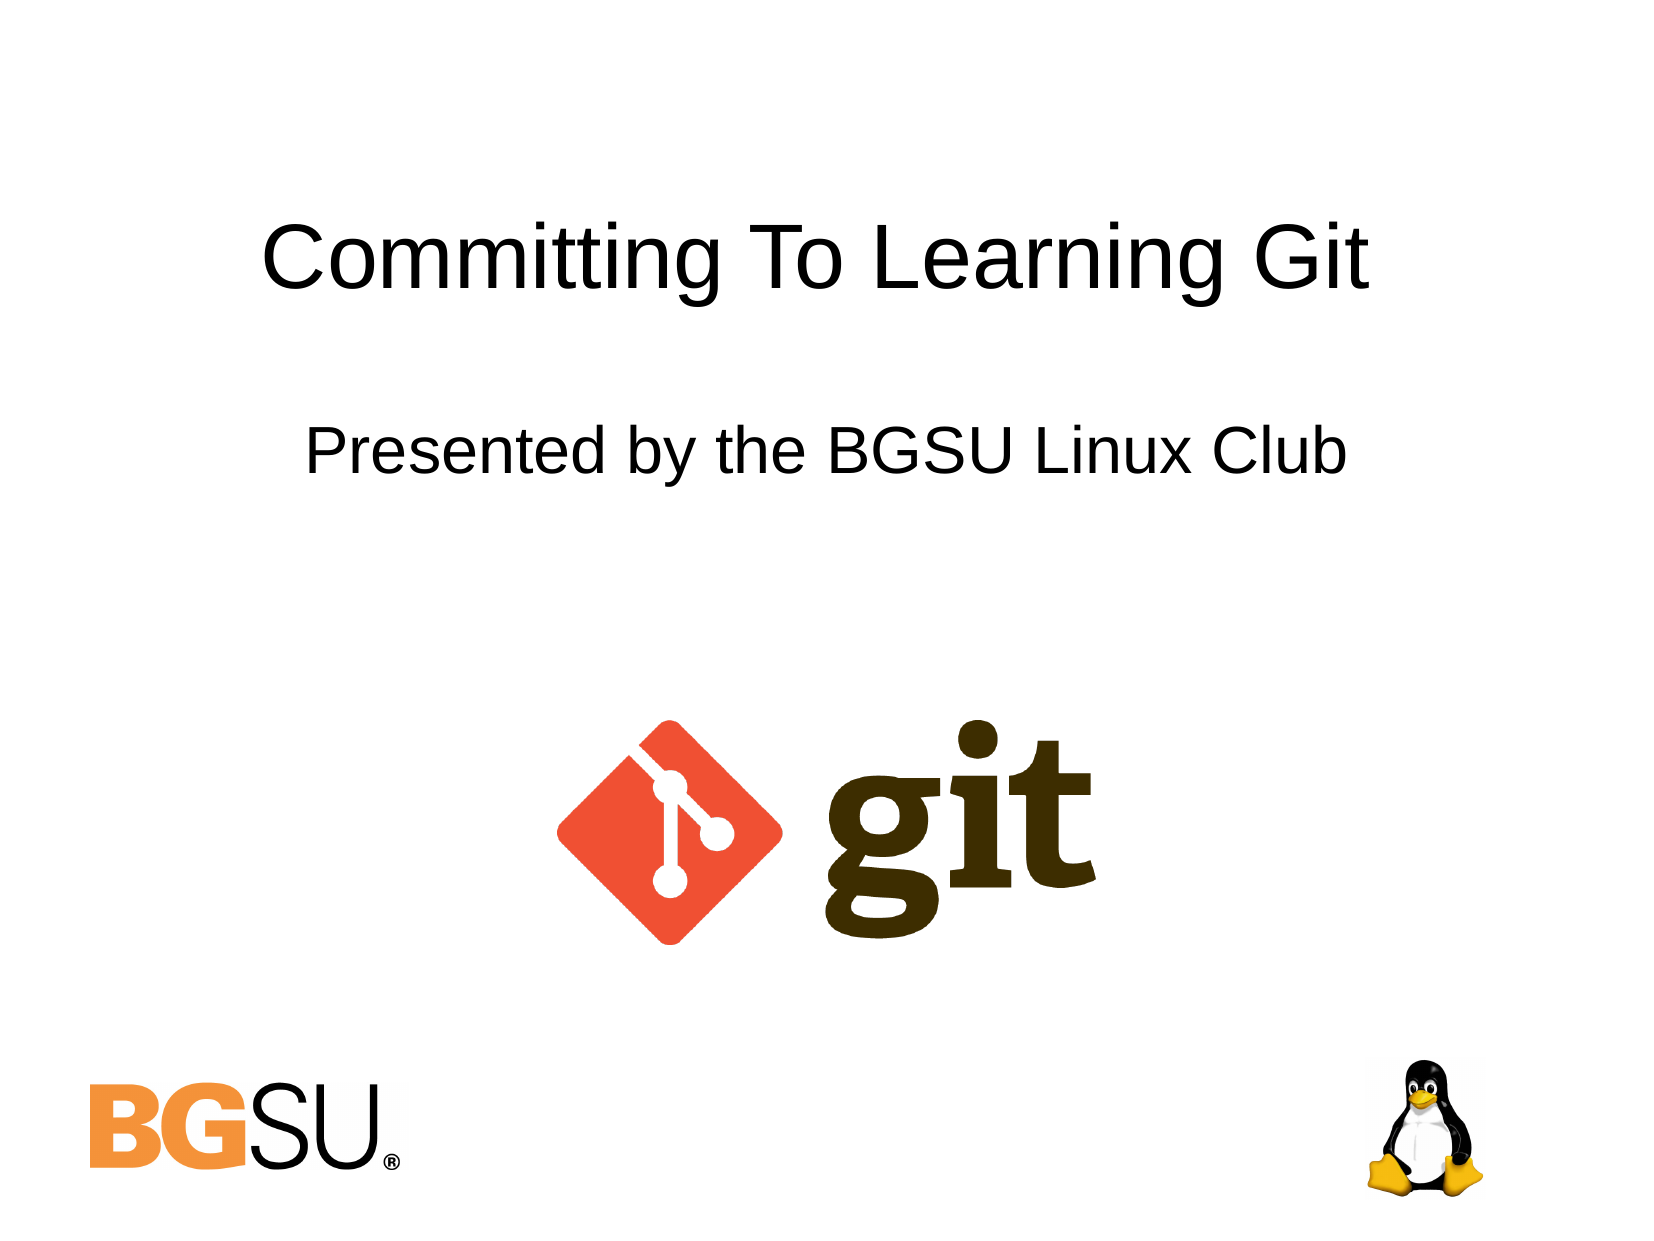

# Committing To Learning Git
Presented by the BGSU Linux Club